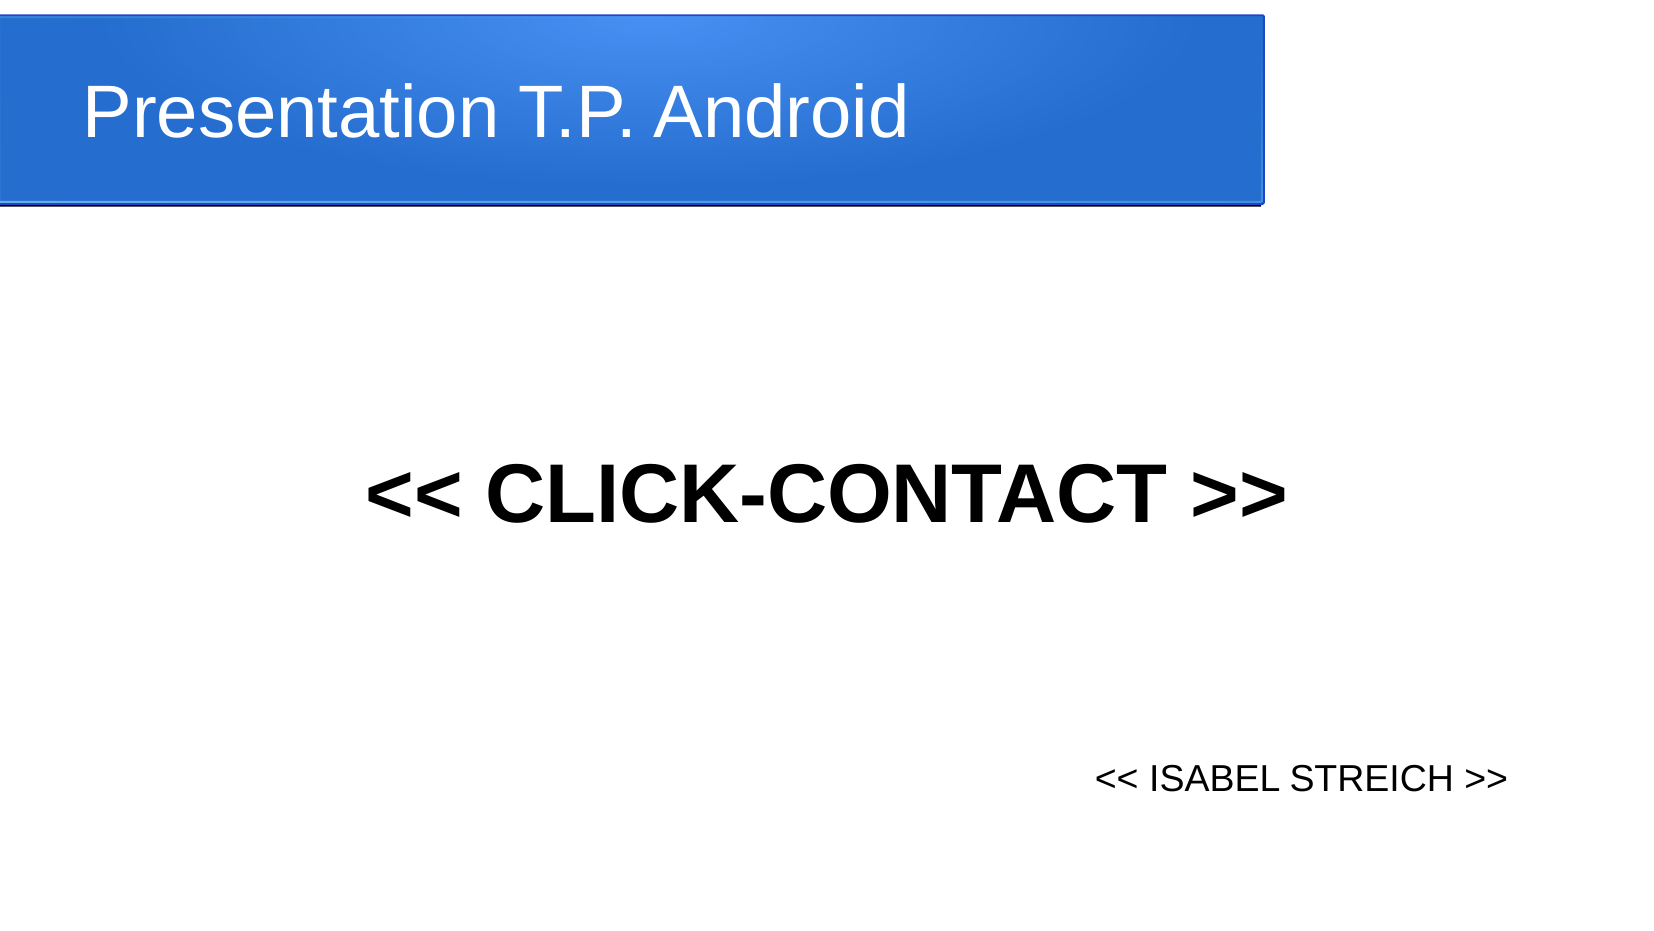

# Presentation T.P. Android
<< CLICK-CONTACT >>
<< ISABEL STREICH >>